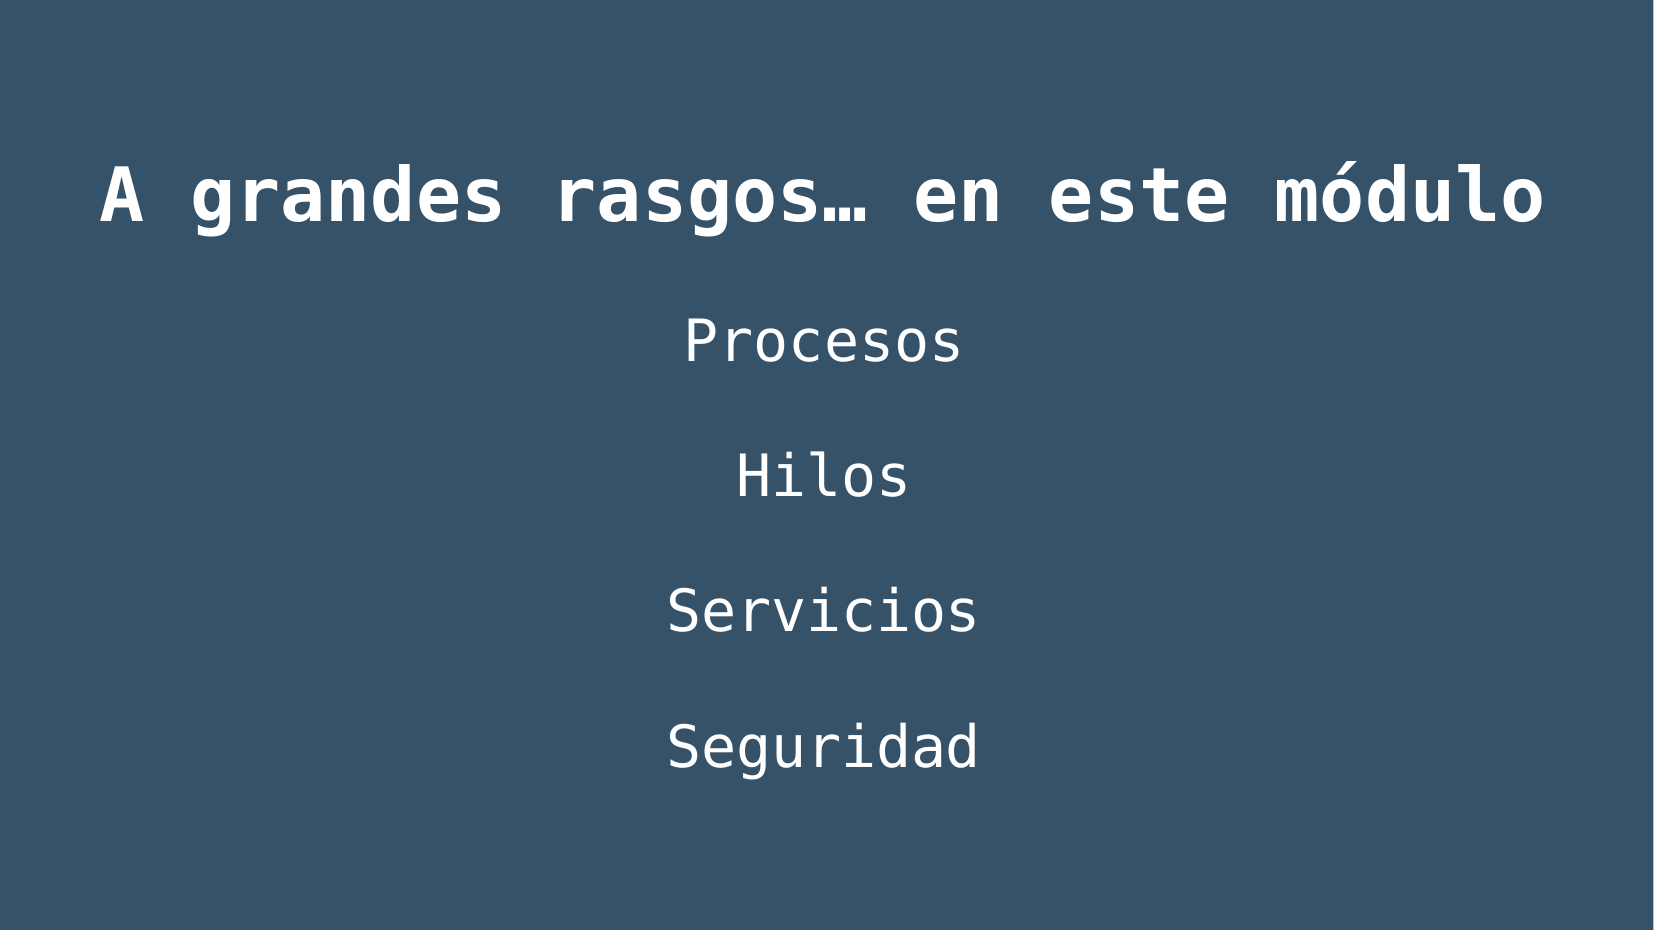

# A grandes rasgos… en este módulo Procesos Hilos Servicios Seguridad